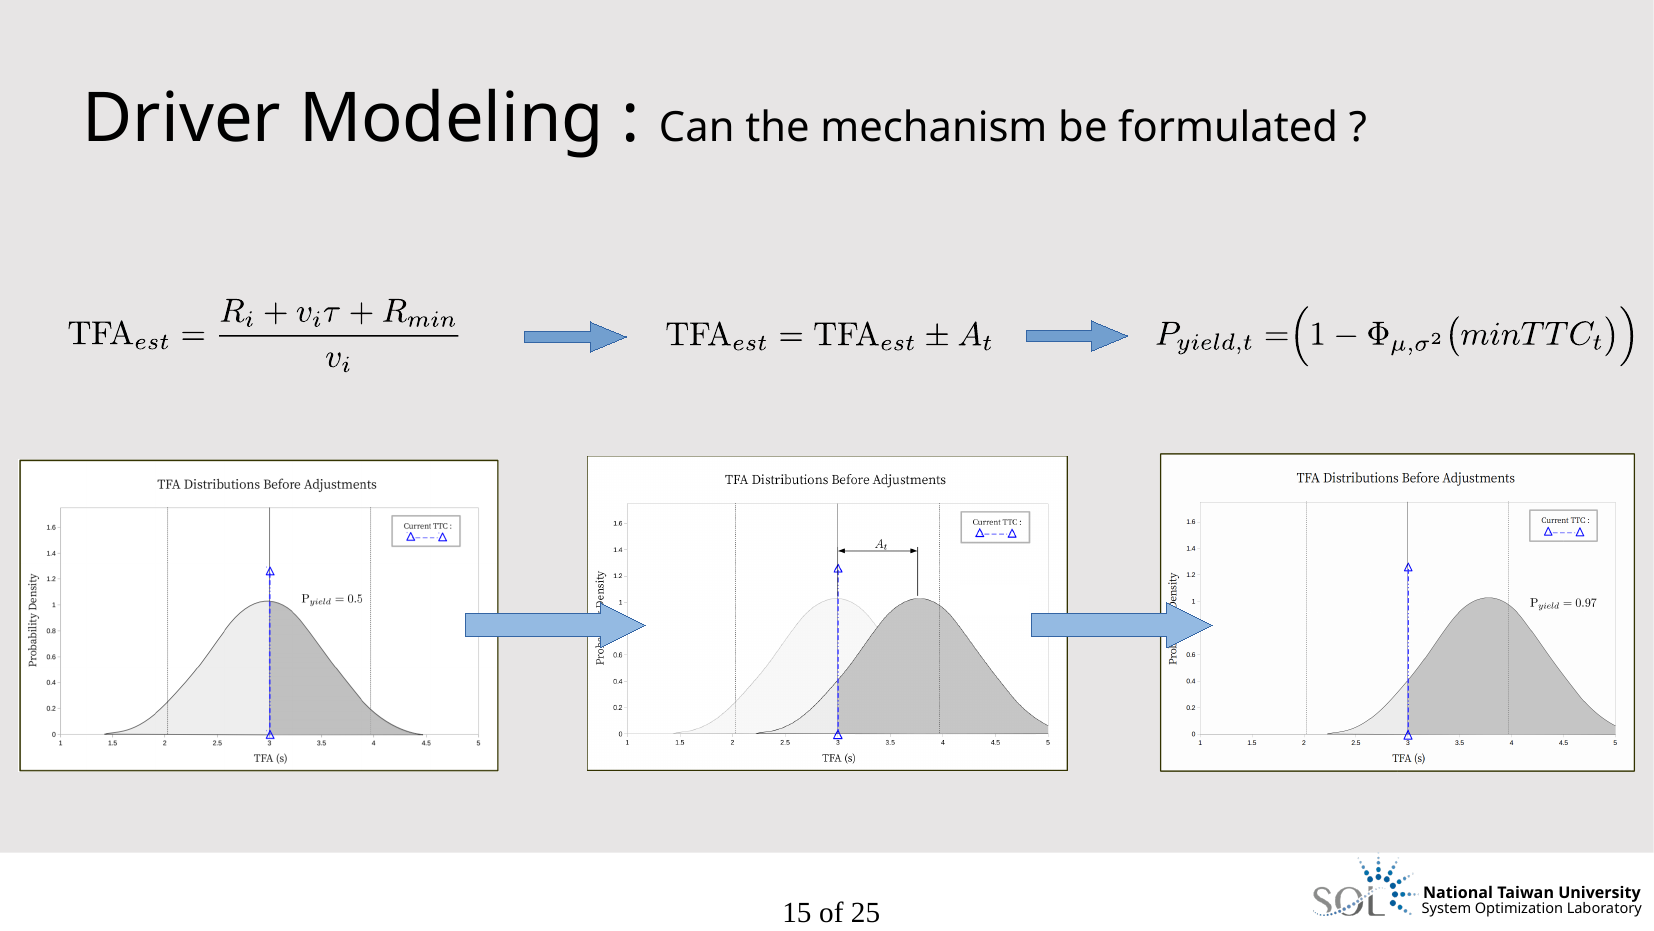

# Driver Modeling : Can the mechanism be formulated ?
15